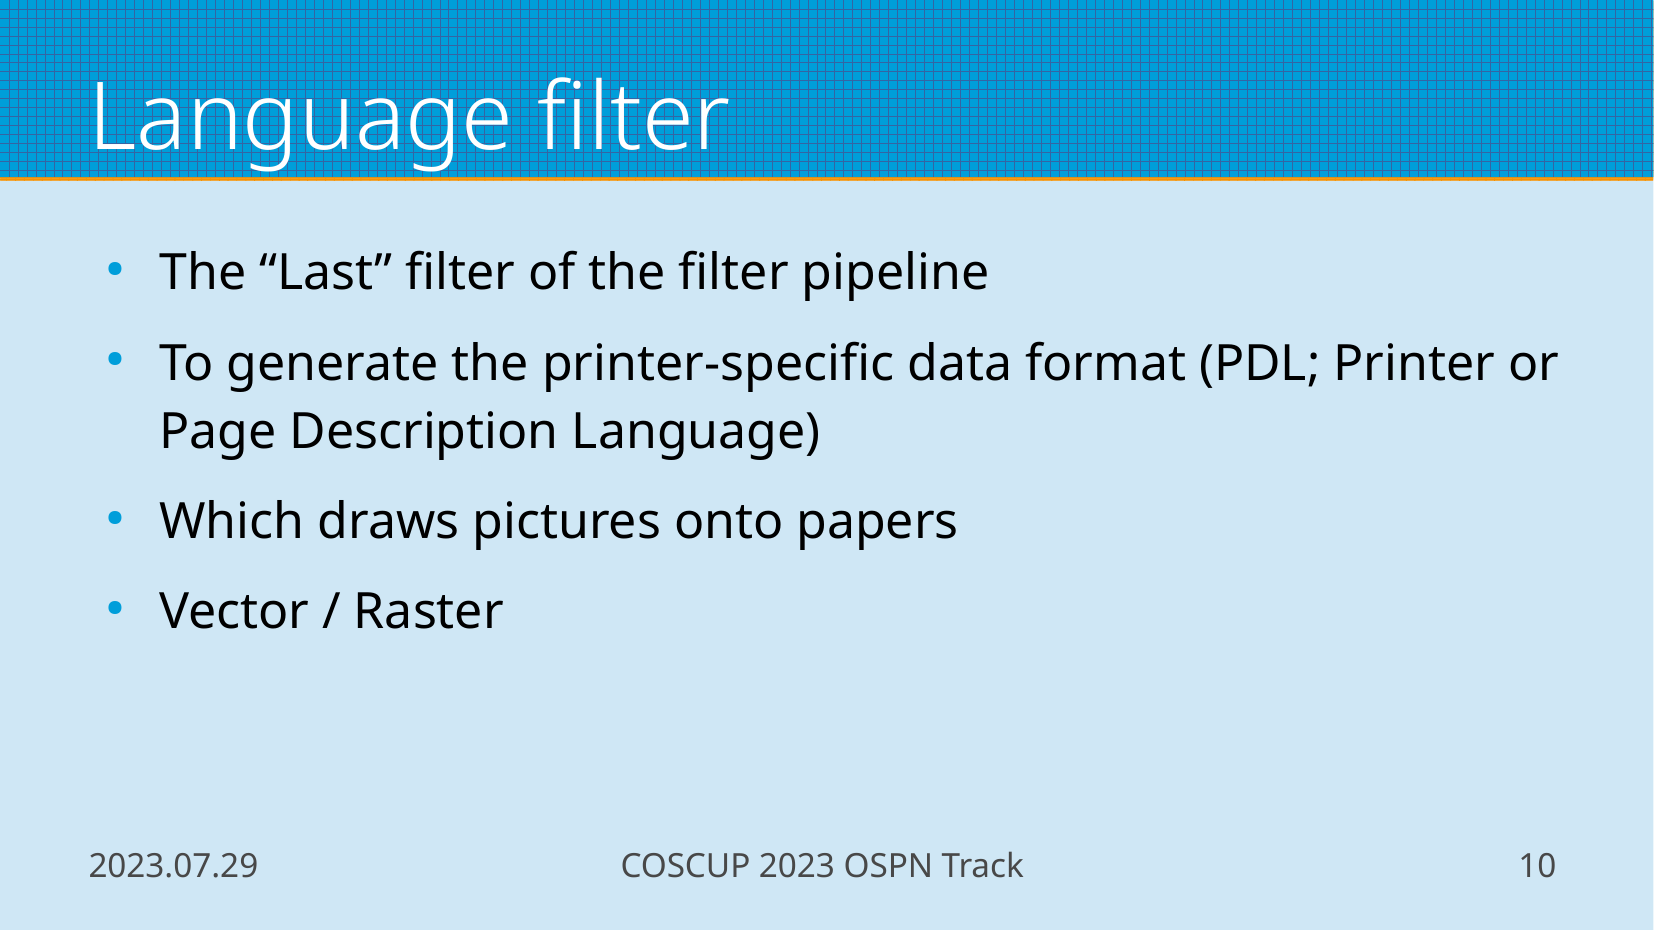

# Language filter
The “Last” filter of the filter pipeline
To generate the printer-specific data format (PDL; Printer or Page Description Language)
Which draws pictures onto papers
Vector / Raster
2023.07.29
COSCUP 2023 OSPN Track
10